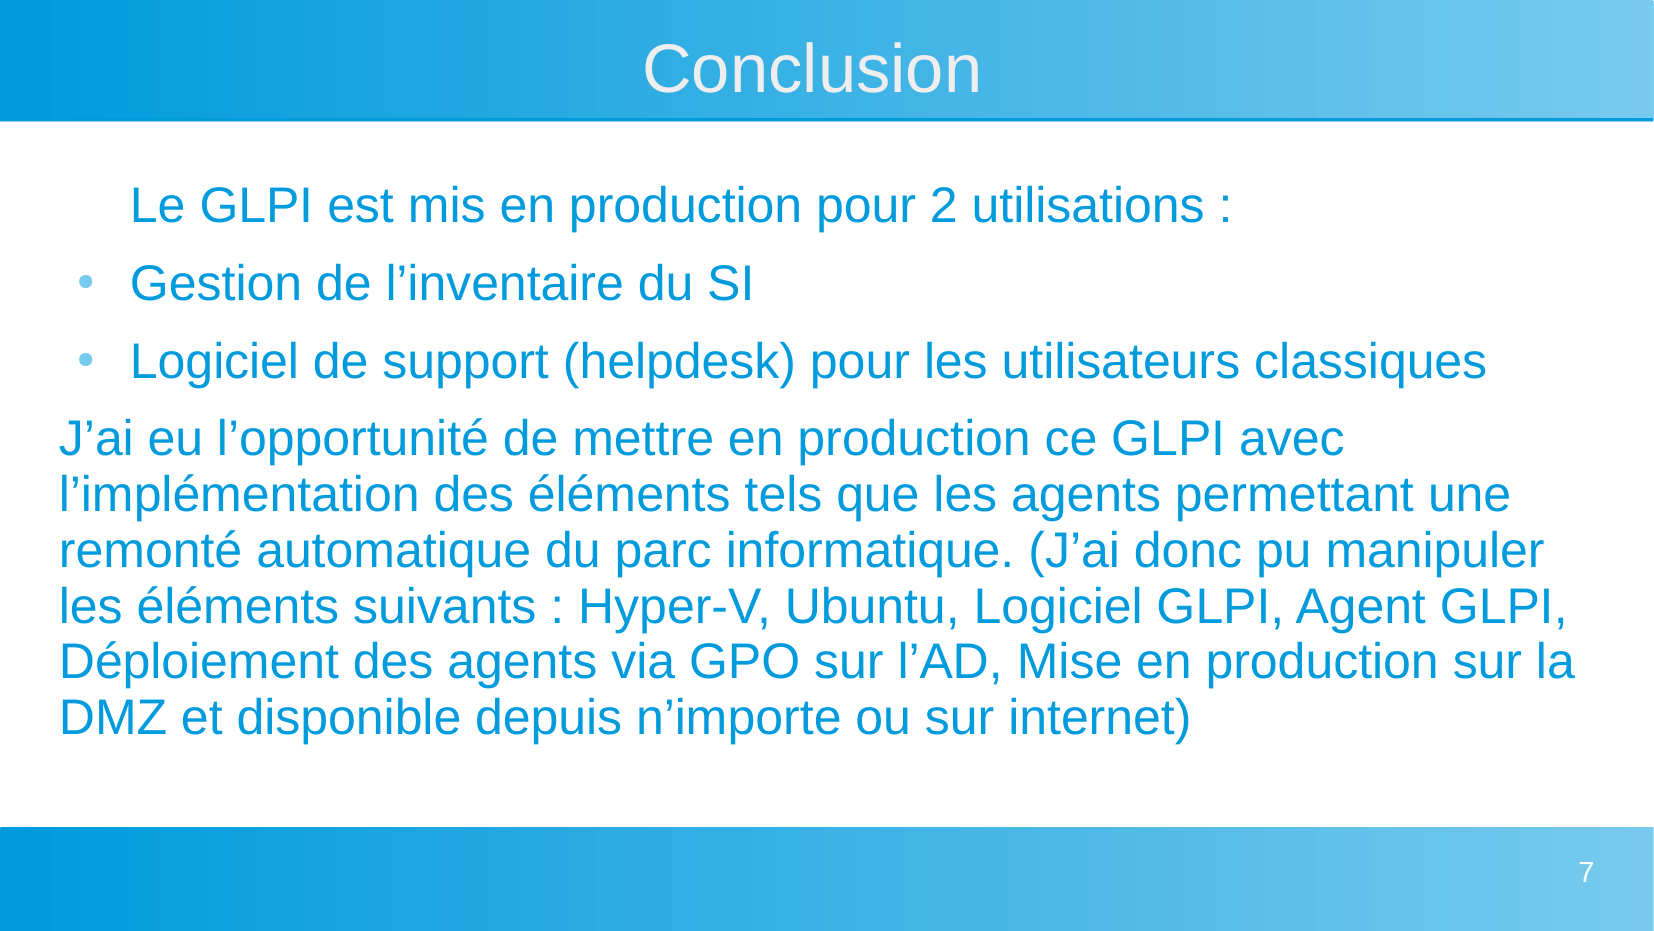

# Conclusion
Le GLPI est mis en production pour 2 utilisations :
Gestion de l’inventaire du SI
Logiciel de support (helpdesk) pour les utilisateurs classiques
J’ai eu l’opportunité de mettre en production ce GLPI avec l’implémentation des éléments tels que les agents permettant une remonté automatique du parc informatique. (J’ai donc pu manipuler les éléments suivants : Hyper-V, Ubuntu, Logiciel GLPI, Agent GLPI, Déploiement des agents via GPO sur l’AD, Mise en production sur la DMZ et disponible depuis n’importe ou sur internet)
7